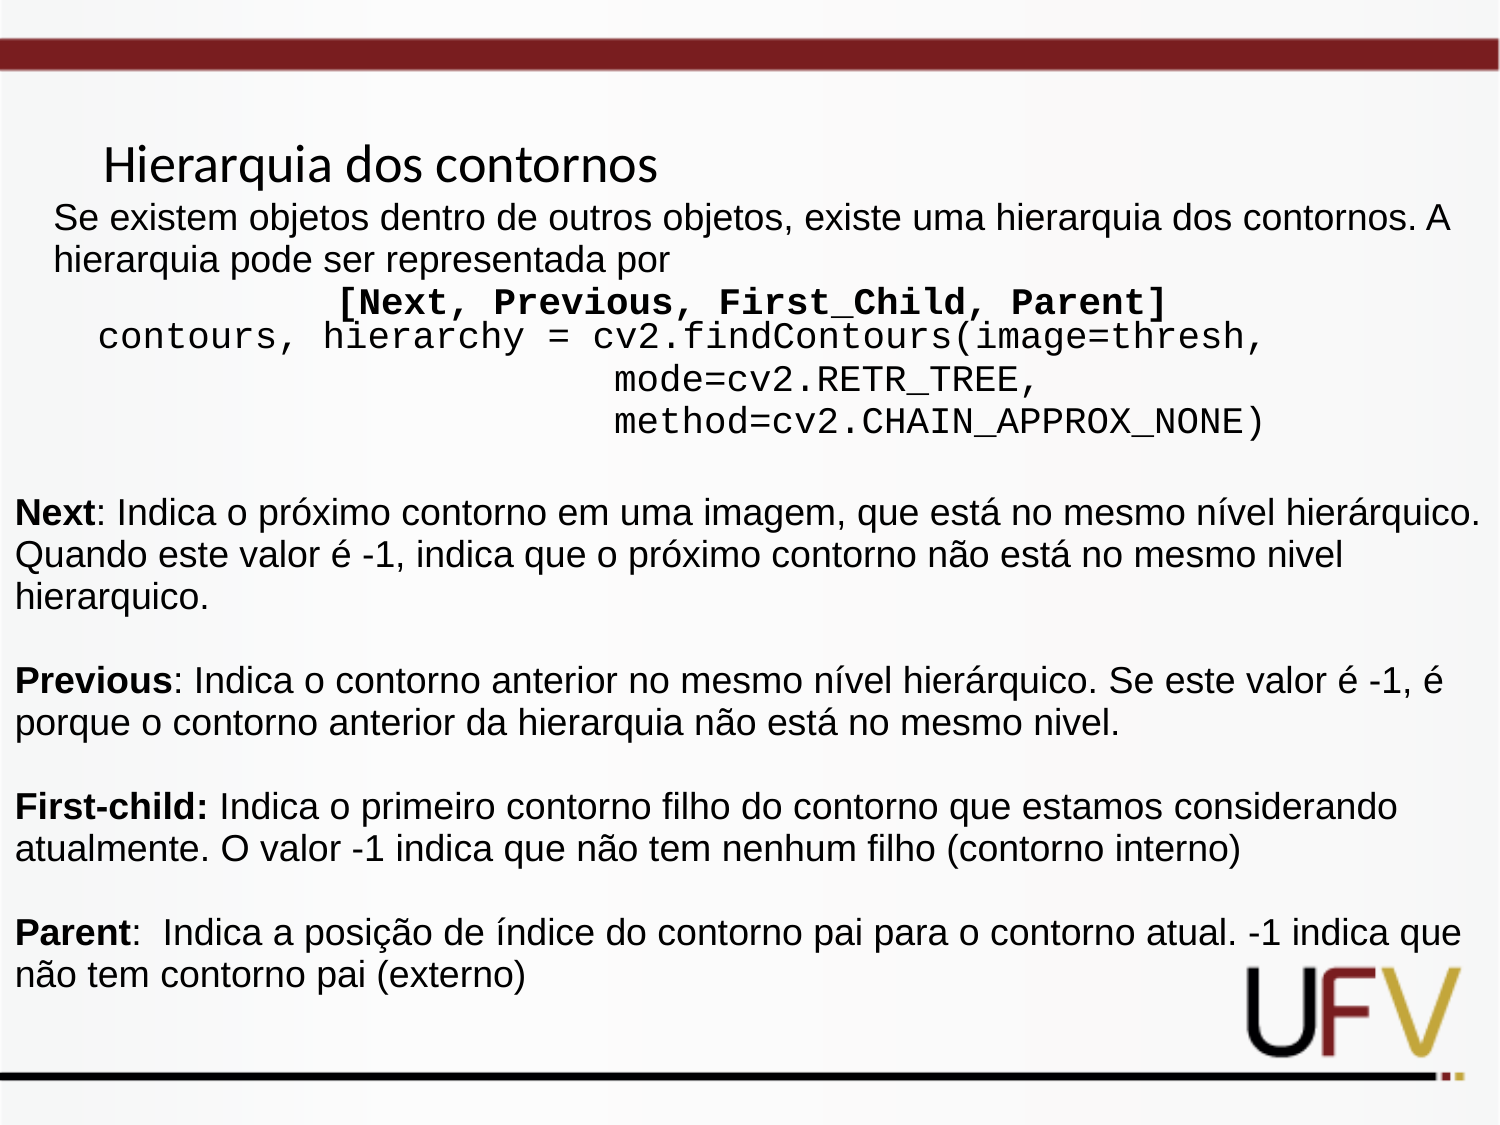

# Hierarquia dos contornos
Se existem objetos dentro de outros objetos, existe uma hierarquia dos contornos. A hierarquia pode ser representada por
[Next, Previous, First_Child, Parent]
contours, hierarchy = cv2.findContours(image=thresh,
 	mode=cv2.RETR_TREE,
 	method=cv2.CHAIN_APPROX_NONE)
Next: Indica o próximo contorno em uma imagem, que está no mesmo nível hierárquico. Quando este valor é -1, indica que o próximo contorno não está no mesmo nivel hierarquico.
Previous: Indica o contorno anterior no mesmo nível hierárquico. Se este valor é -1, é porque o contorno anterior da hierarquia não está no mesmo nivel.
First-child: Indica o primeiro contorno filho do contorno que estamos considerando atualmente. O valor -1 indica que não tem nenhum filho (contorno interno)
Parent: Indica a posição de índice do contorno pai para o contorno atual. -1 indica que não tem contorno pai (externo)